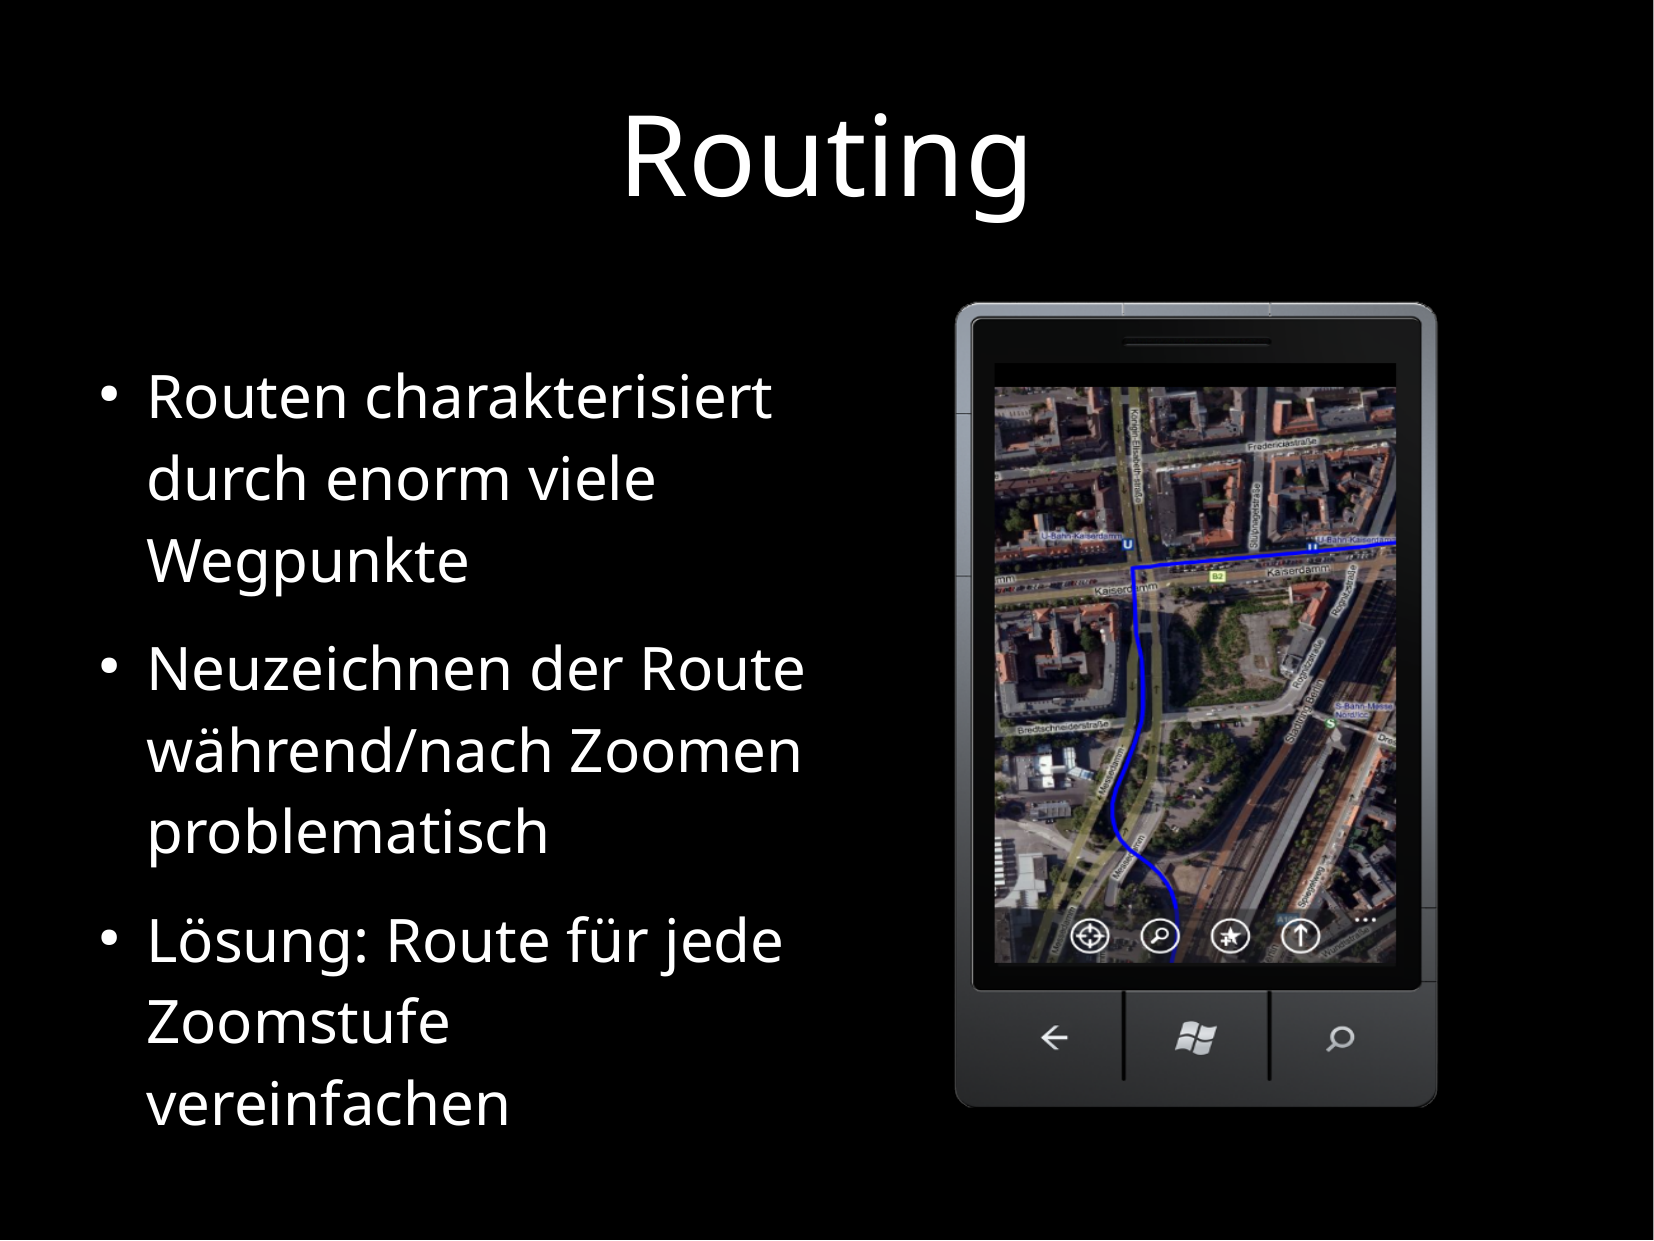

# Routing
Routen charakterisiert durch enorm viele Wegpunkte
Neuzeichnen der Route während/nach Zoomen problematisch
Lösung: Route für jede Zoomstufe vereinfachen